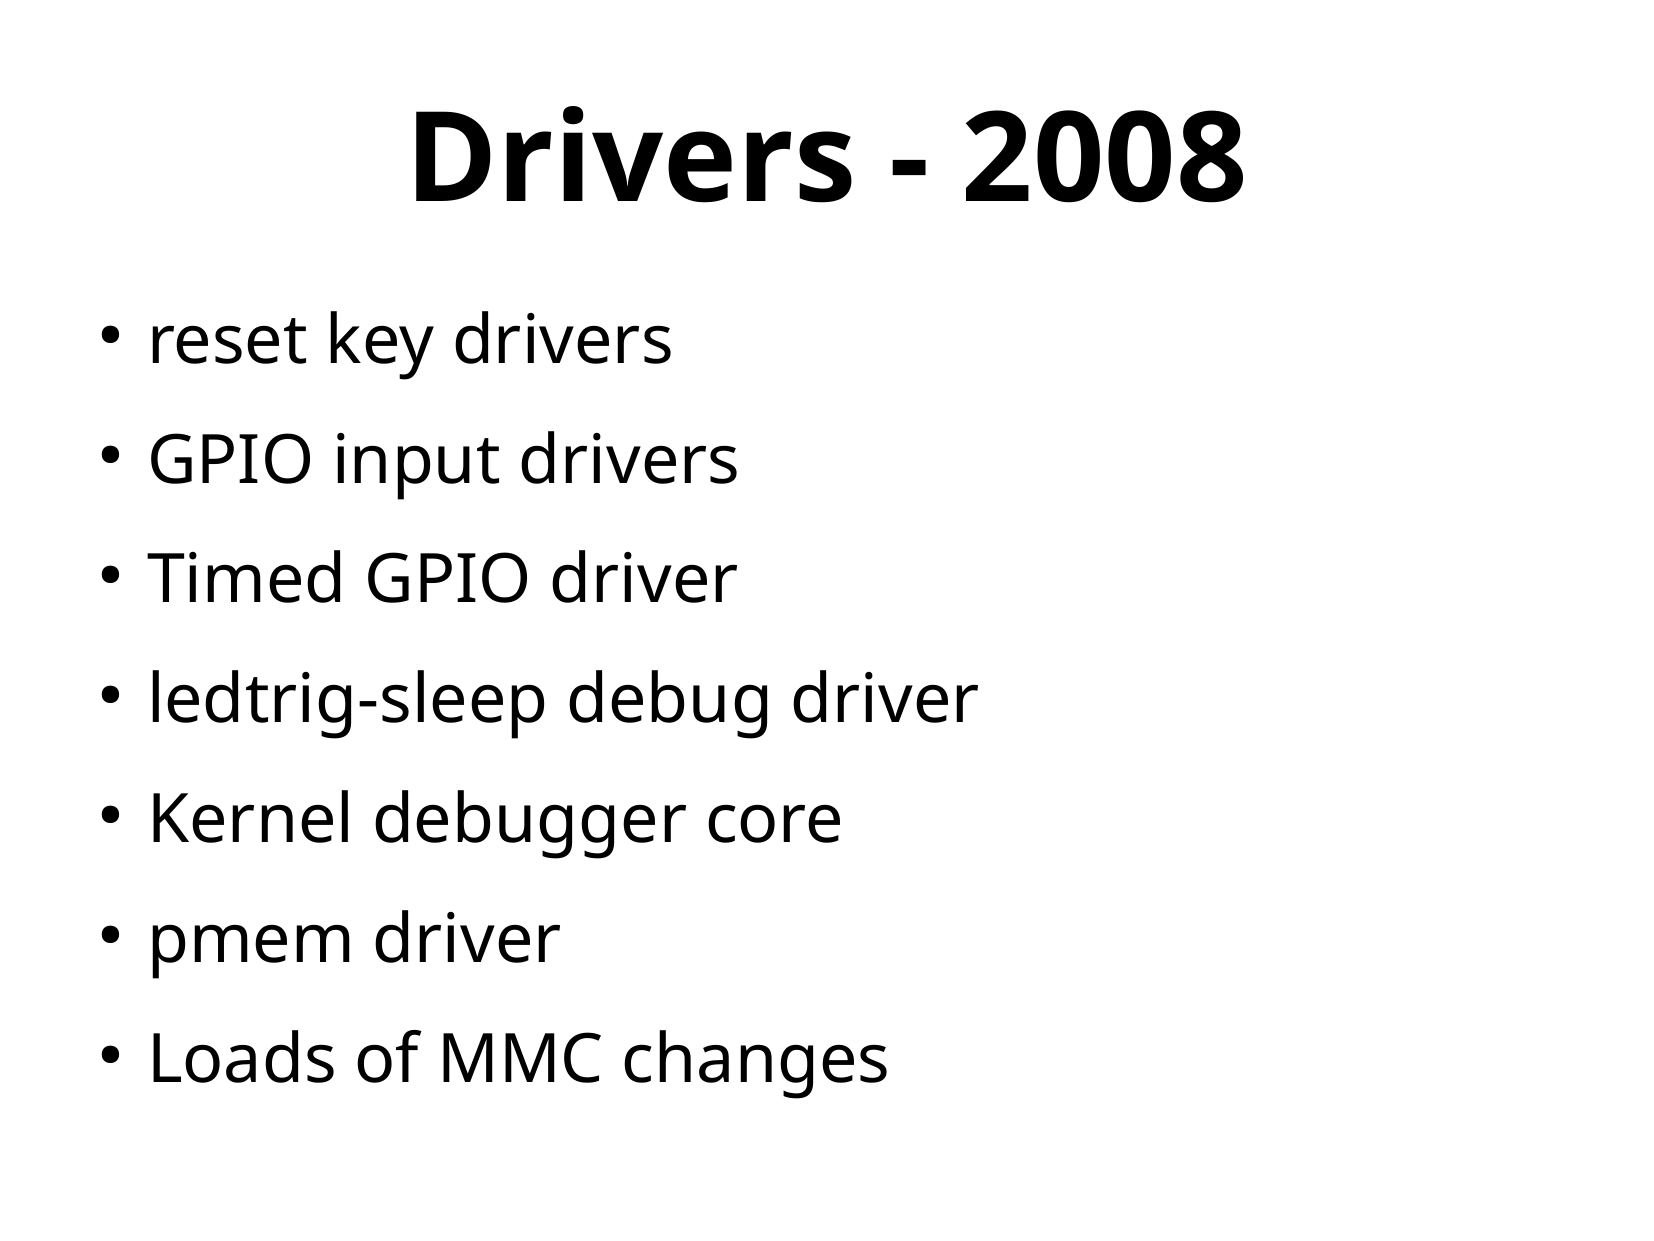

# Drivers - 2008
reset key drivers
GPIO input drivers
Timed GPIO driver
ledtrig-sleep debug driver
Kernel debugger core
pmem driver
Loads of MMC changes